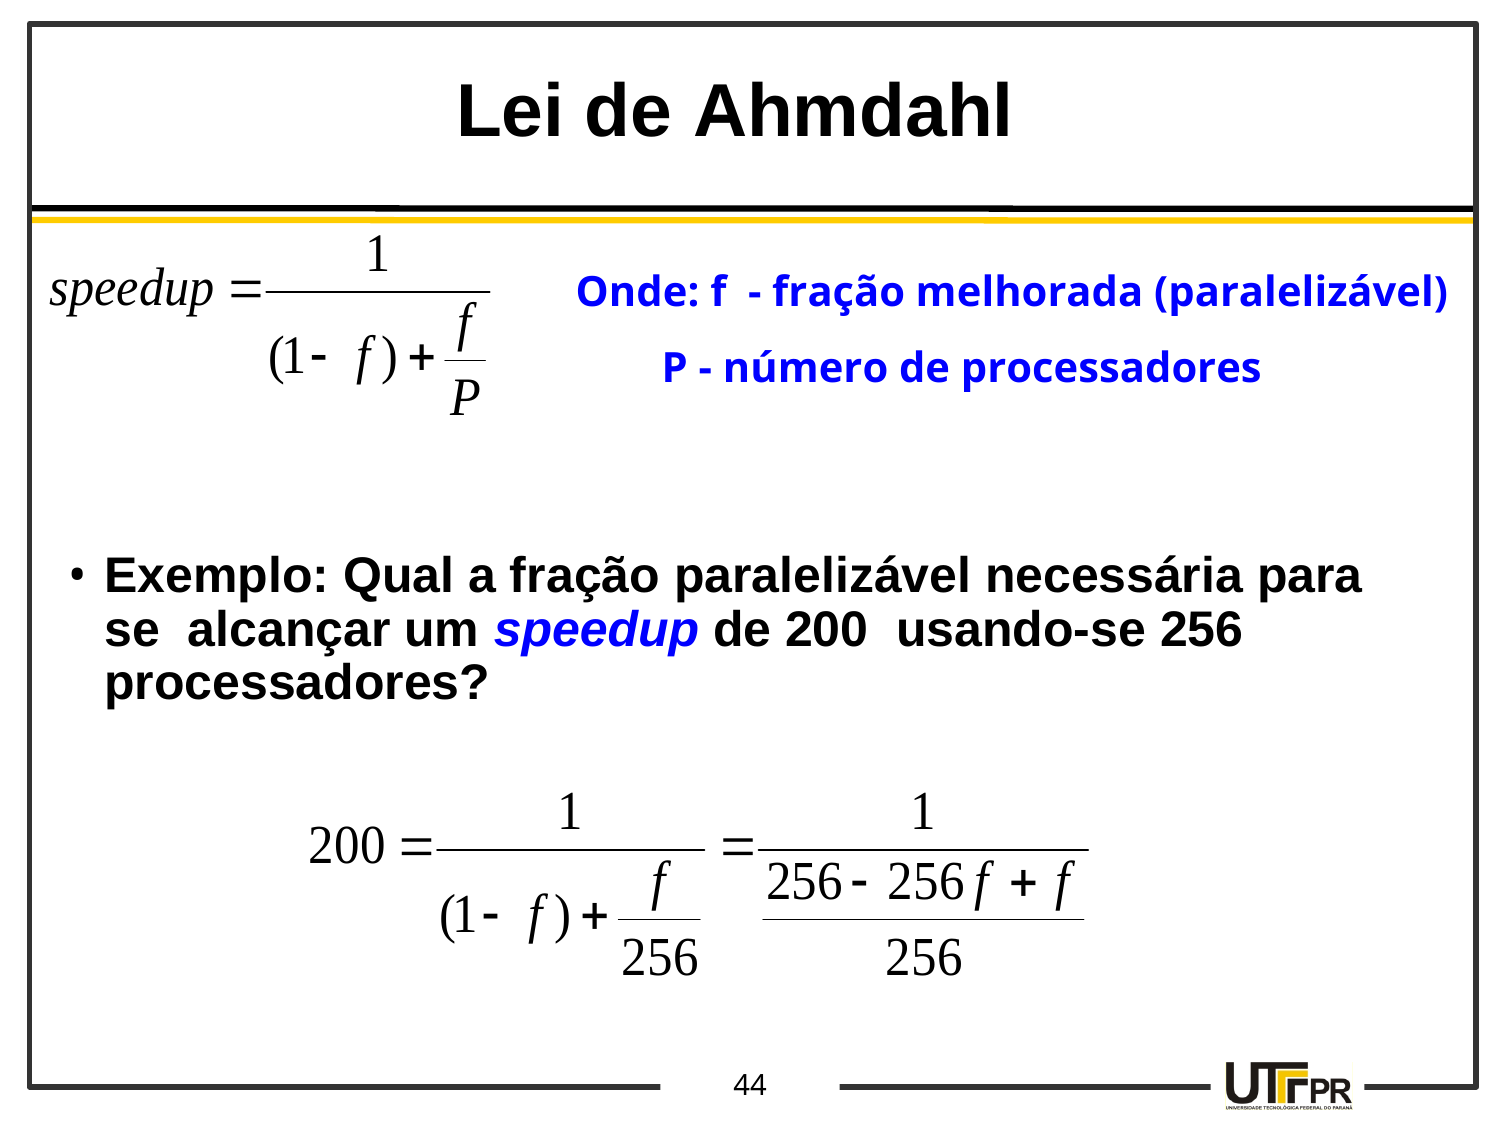

# Lei de Ahmdahl
Exemplo: Qual a fração paralelizável necessária para se alcançar um speedup de 200 usando-se 256 processadores?
Onde: f - fração melhorada (paralelizável)
 P - número de processadores